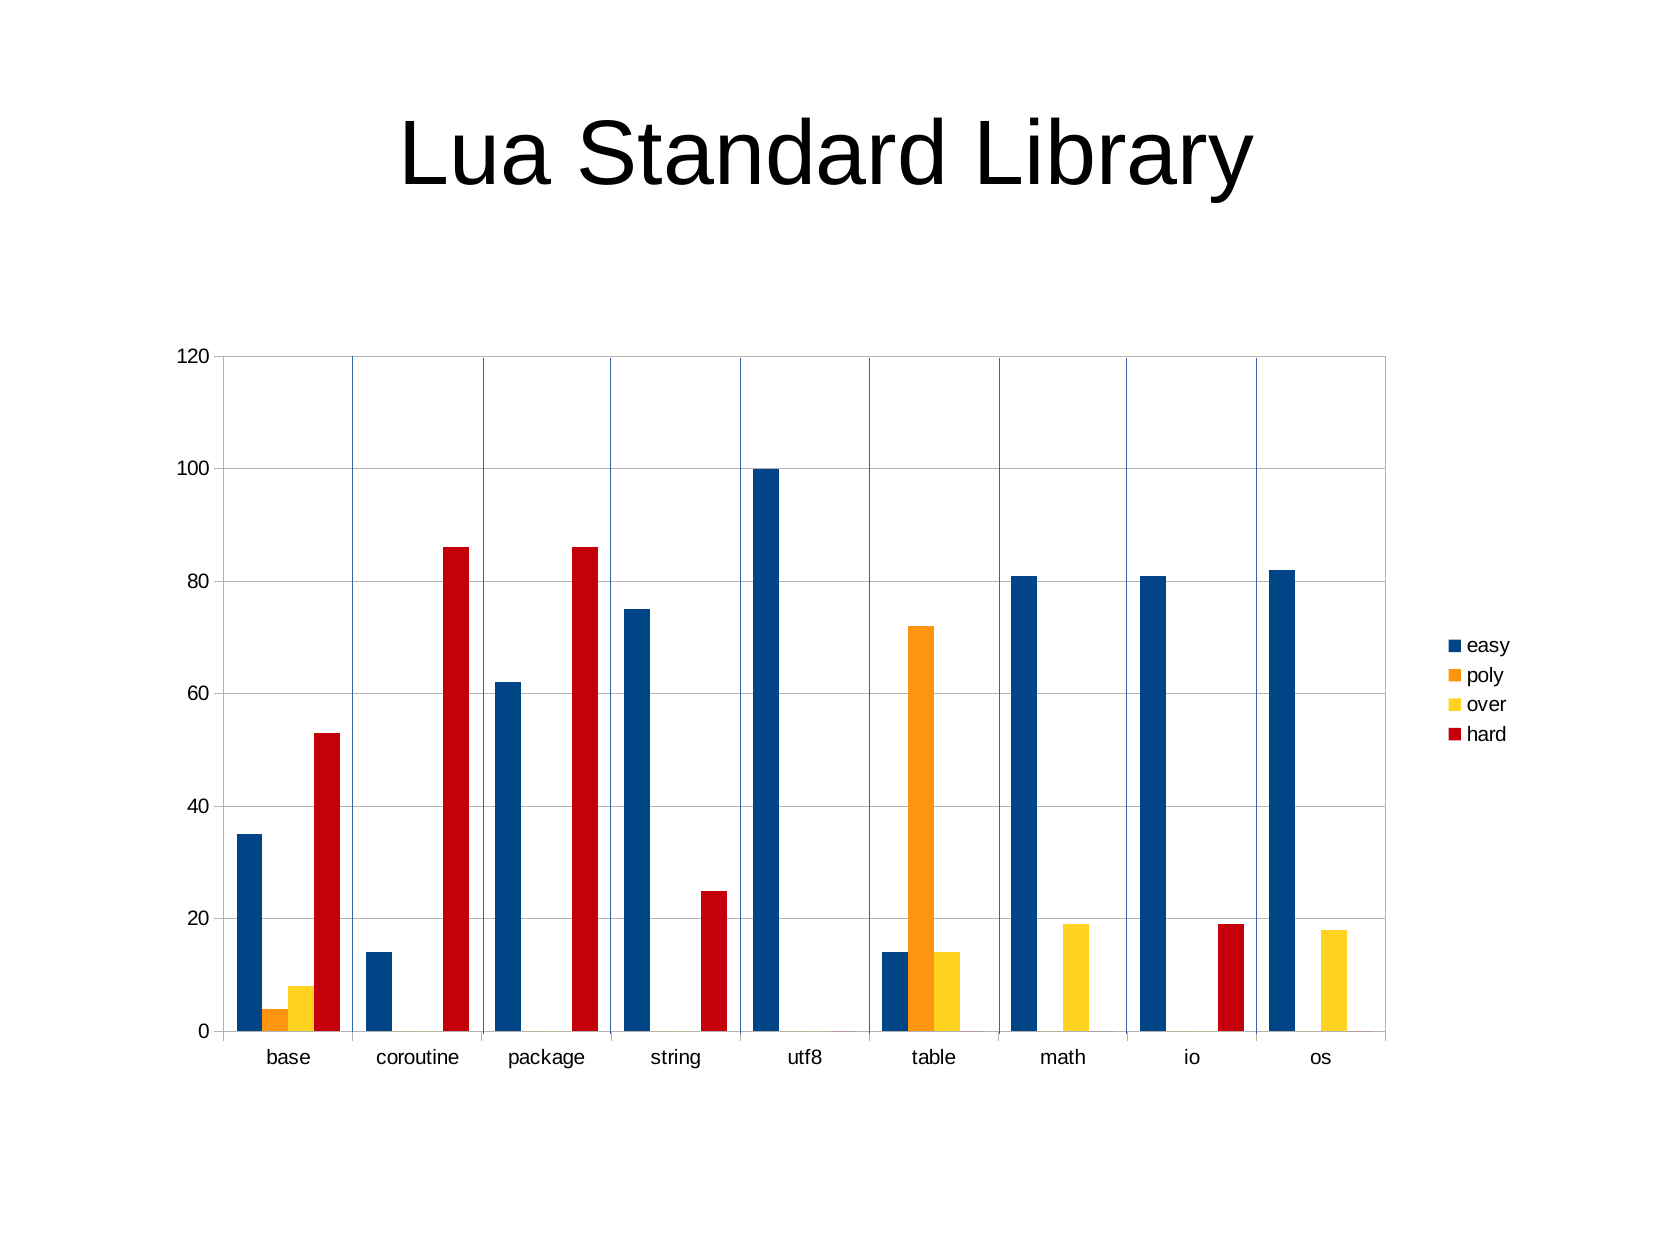

# Lua Standard Library
### Chart
| Category | easy | poly | over | hard |
|---|---|---|---|---|
| base | 35.0 | 4.0 | 8.0 | 53.0 |
| coroutine | 14.0 | 0.0 | 0.0 | 86.0 |
| package | 62.0 | 0.0 | 0.0 | 86.0 |
| string | 75.0 | 0.0 | 0.0 | 25.0 |
| utf8 | 100.0 | 0.0 | 0.0 | 0.0 |
| table | 14.0 | 72.0 | 14.0 | 0.0 |
| math | 81.0 | 0.0 | 19.0 | 0.0 |
| io | 81.0 | 0.0 | 0.0 | 19.0 |
| os | 82.0 | 0.0 | 18.0 | 0.0 |